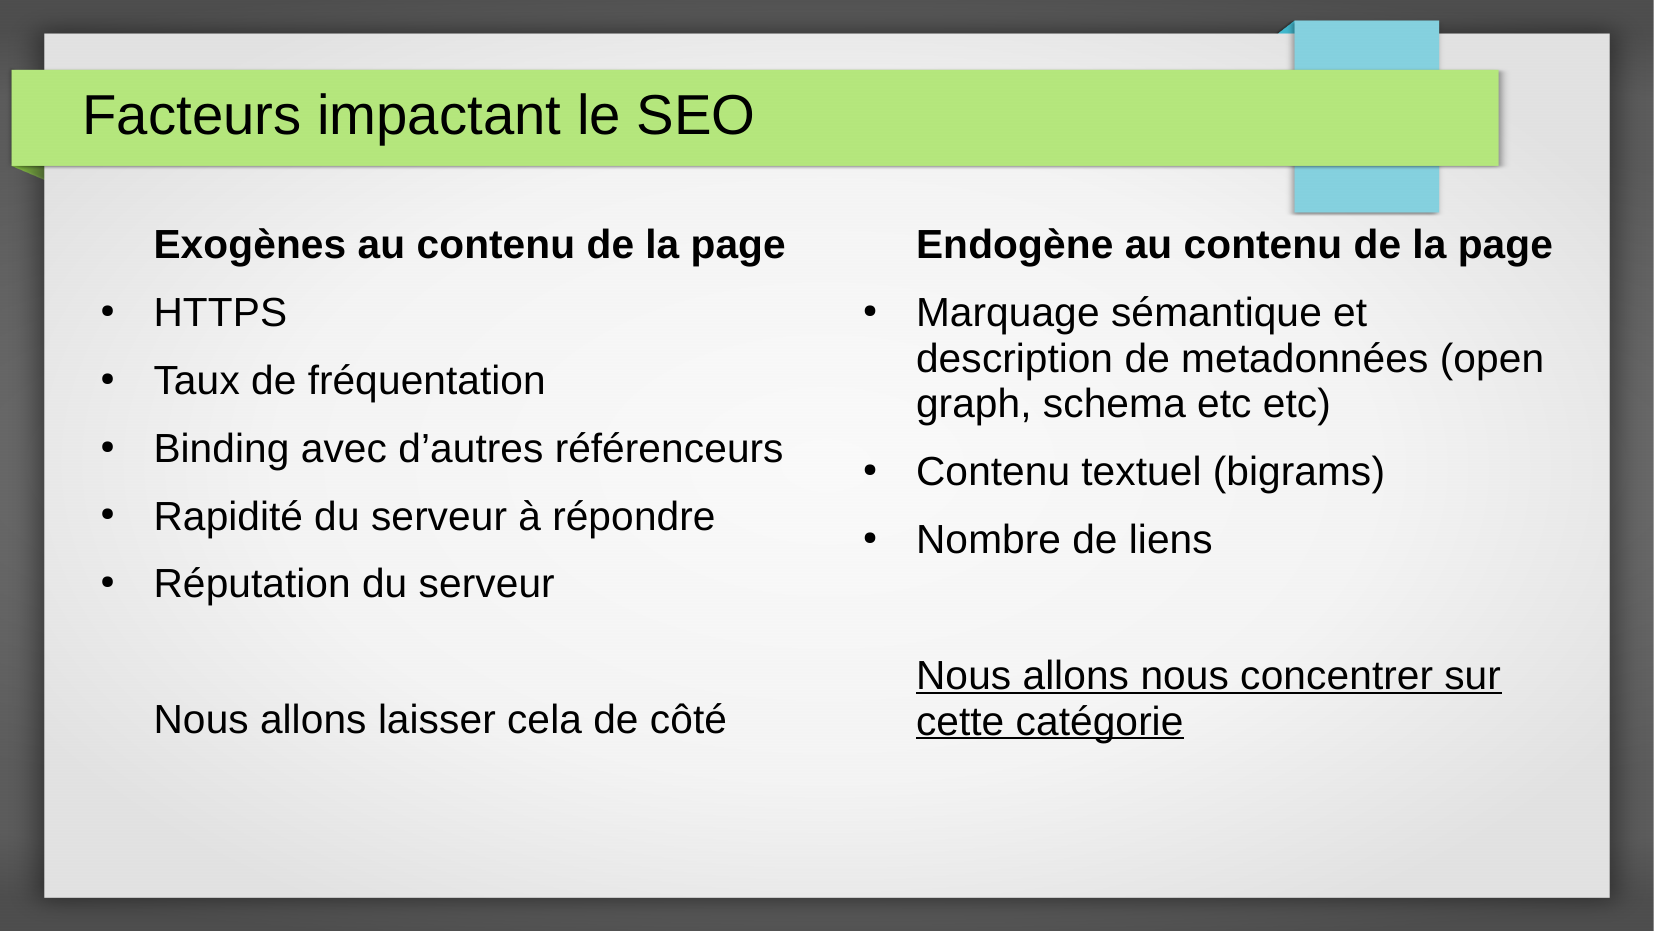

# Facteurs impactant le SEO
Exogènes au contenu de la page
HTTPS
Taux de fréquentation
Binding avec d’autres référenceurs
Rapidité du serveur à répondre
Réputation du serveur
Nous allons laisser cela de côté
Endogène au contenu de la page
Marquage sémantique et description de metadonnées (open graph, schema etc etc)
Contenu textuel (bigrams)
Nombre de liens
Nous allons nous concentrer sur cette catégorie